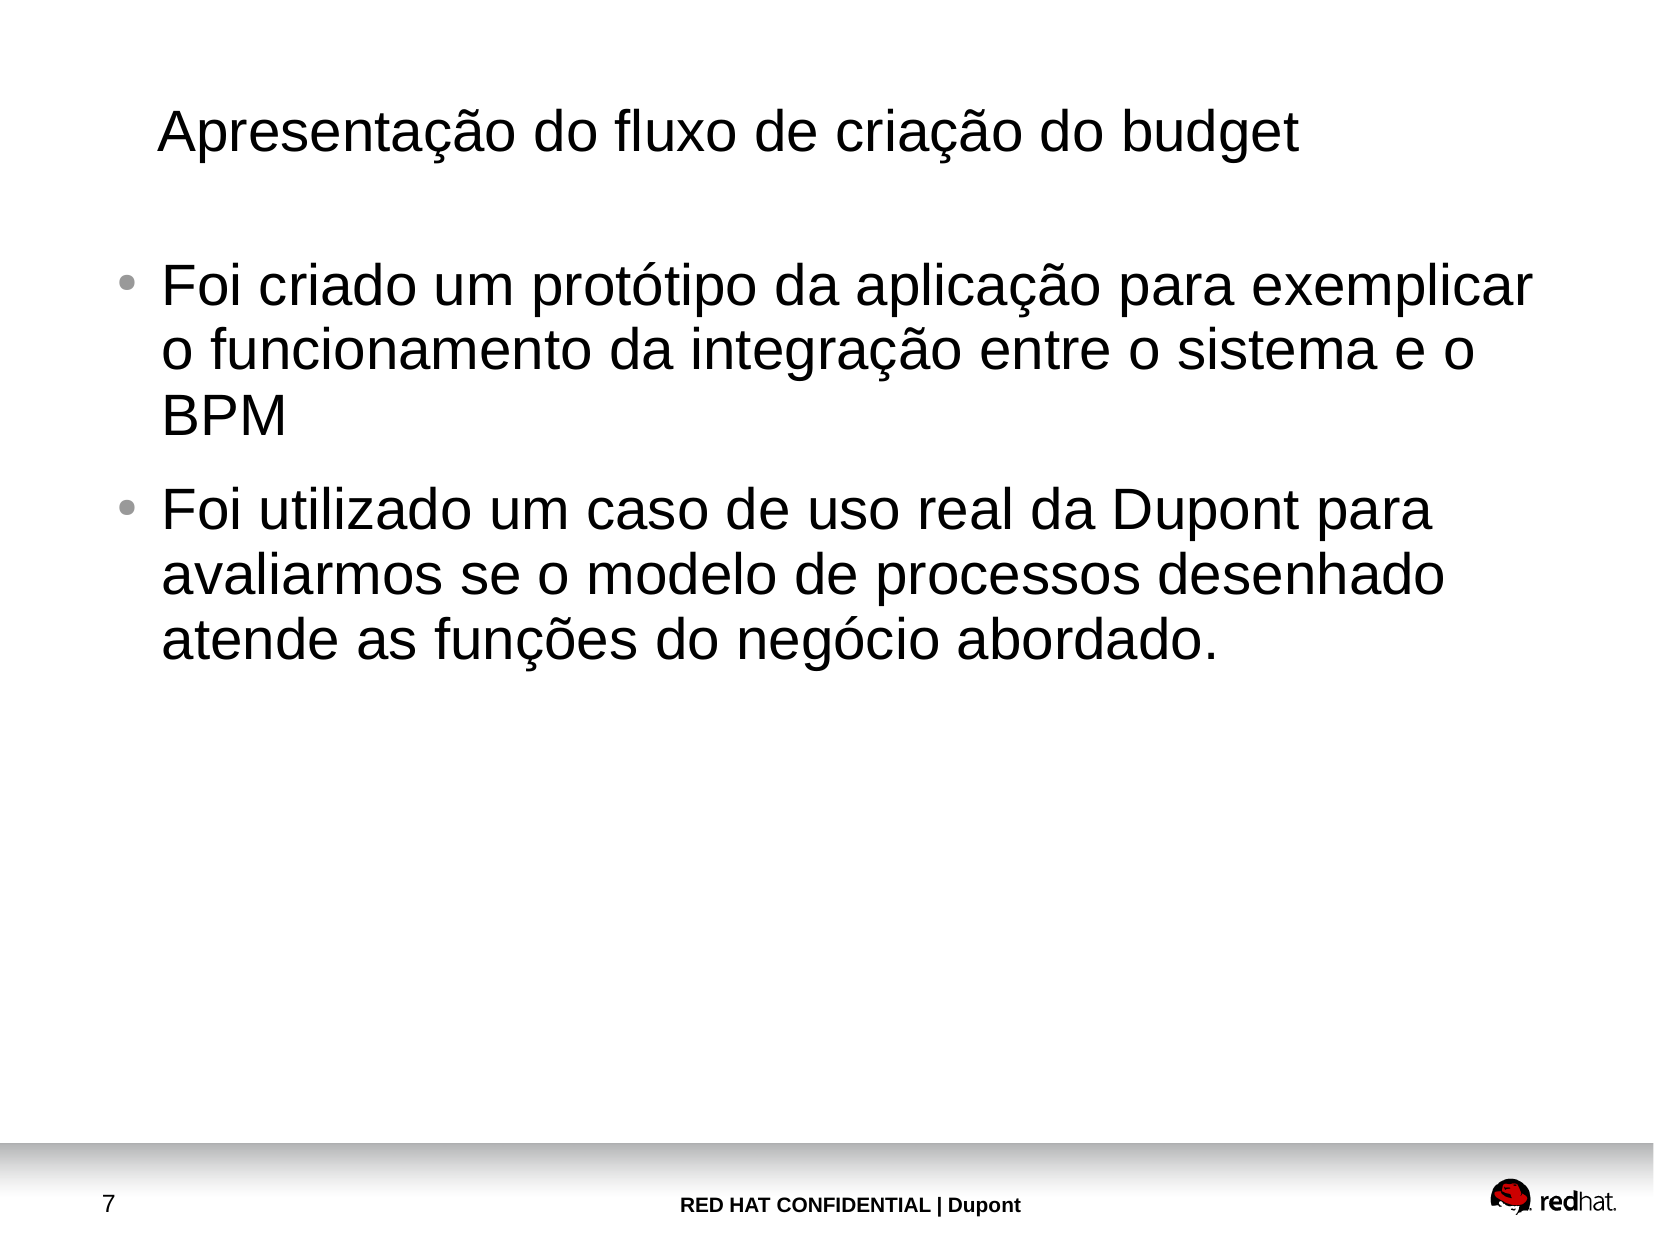

Apresentação do fluxo de criação do budget
Foi criado um protótipo da aplicação para exemplicar o funcionamento da integração entre o sistema e o BPM
Foi utilizado um caso de uso real da Dupont para avaliarmos se o modelo de processos desenhado atende as funções do negócio abordado.